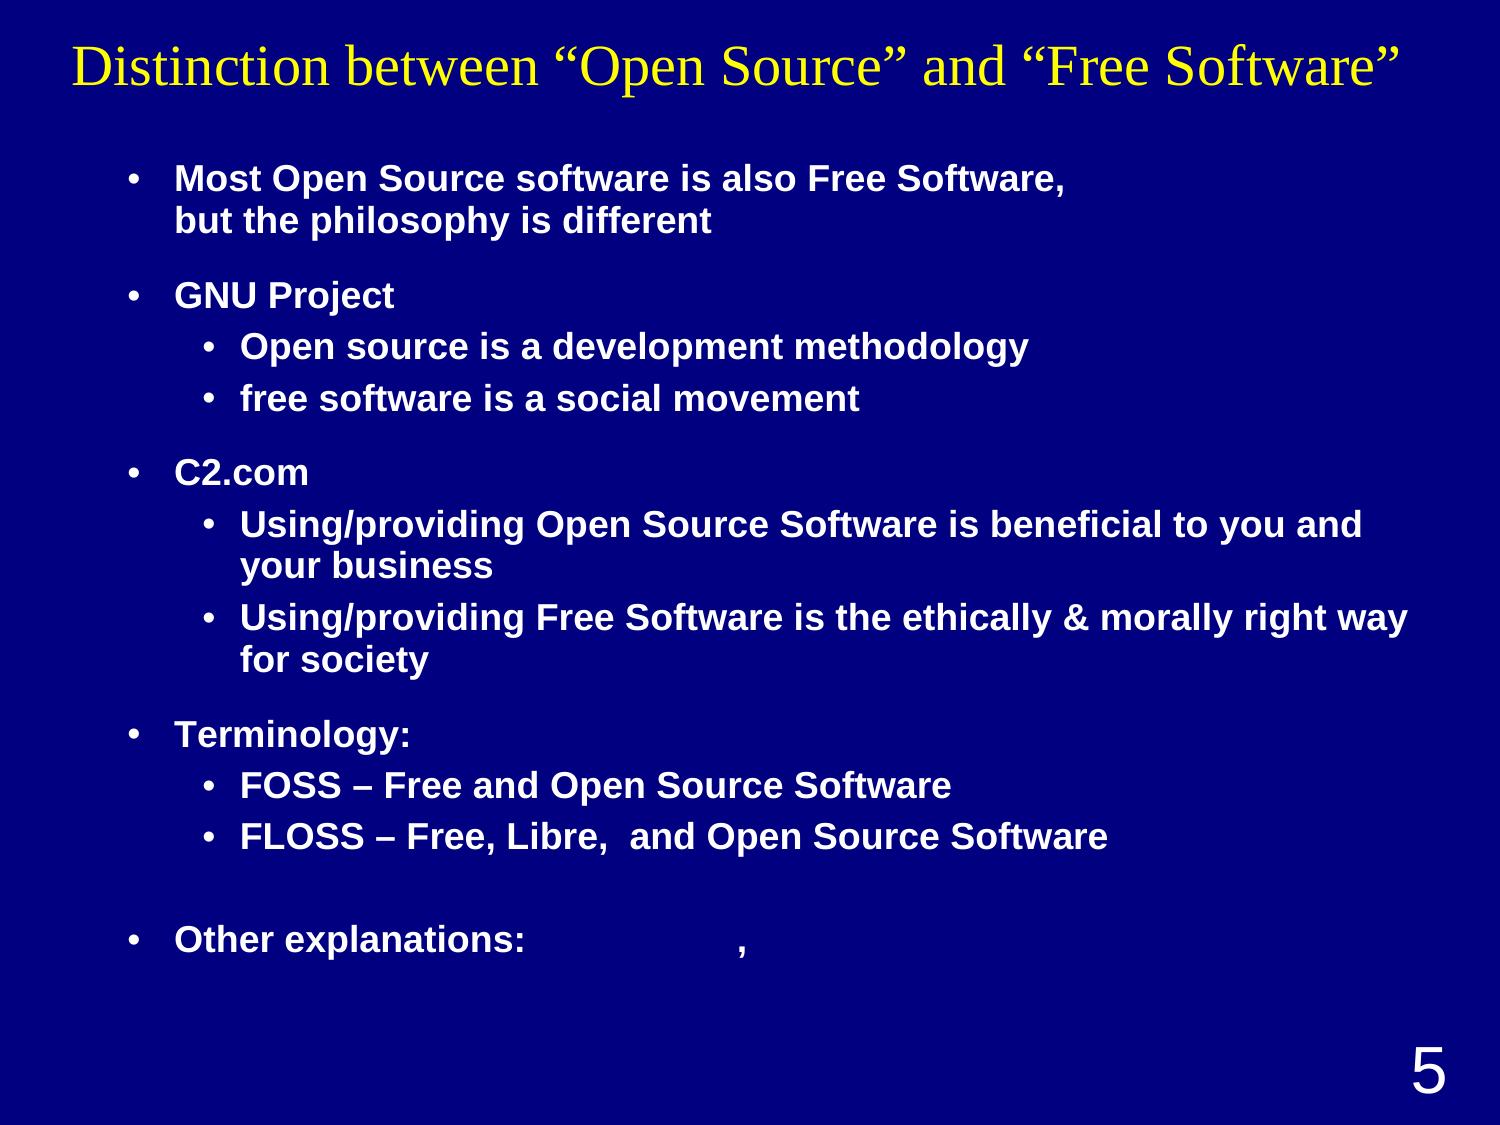

# Distinction between “Open Source” and “Free Software”
Most Open Source software is also Free Software,
but the philosophy is different
GNU Project explanation
Open source is a development methodology
free software is a social movement
C2.com explanation
Using/providing Open Source Software is beneficial to you and your business
Using/providing Free Software is the ethically & morally right way for society
Terminology:
FOSS – Free and Open Source Software
FLOSS – Free, Libre, and Open Source Software
Other explanations: AskUbuntu, Wikipedia